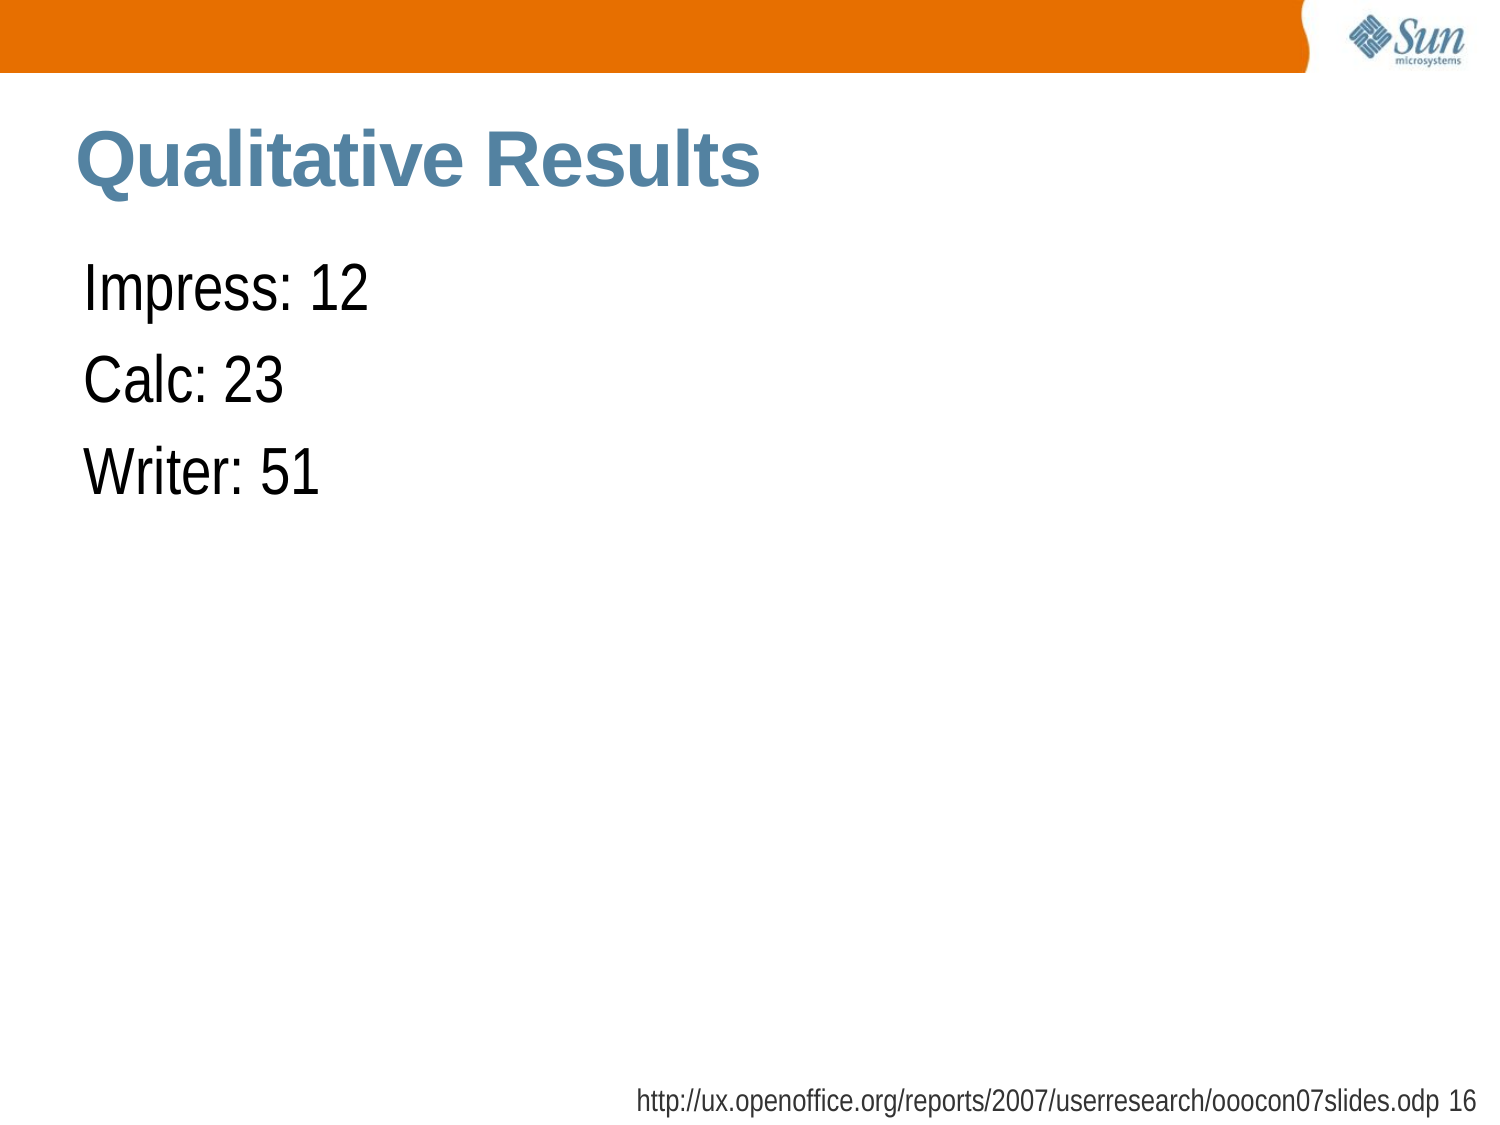

# Qualitative Results
Impress: 12
Calc: 23
Writer: 51